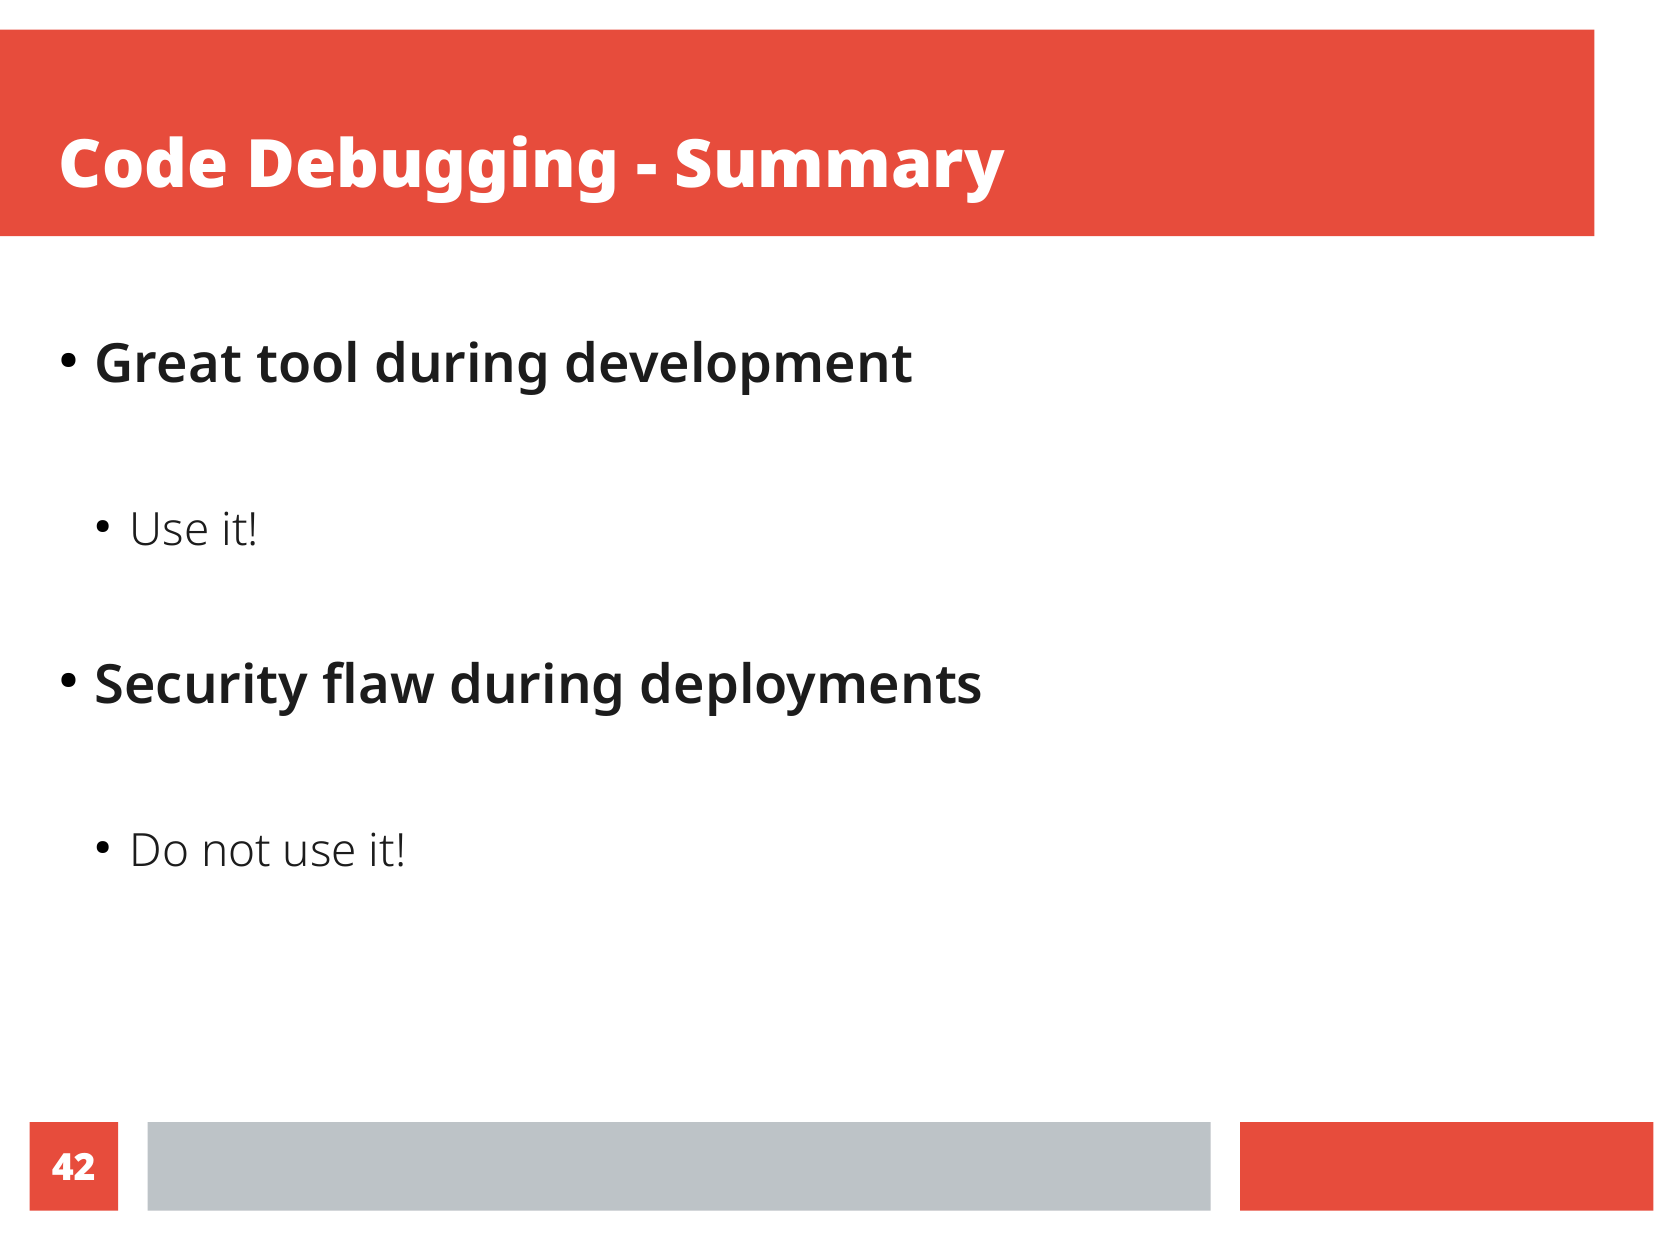

# Code Debugging - Summary
Great tool during development
Use it!
Security flaw during deployments
Do not use it!
42